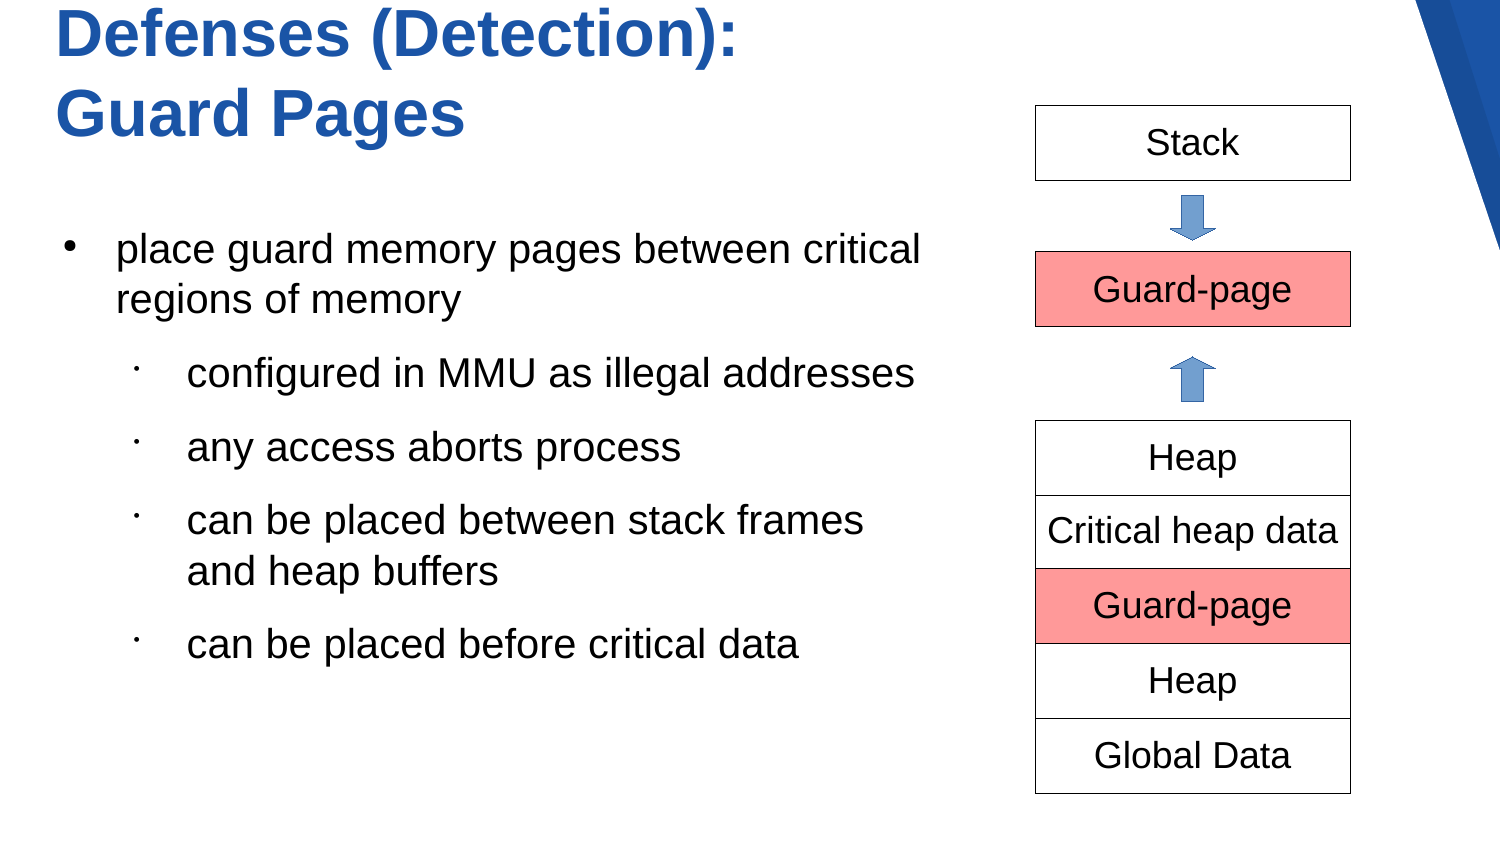

Defenses (Detection):
Guard Pages
Stack
# place guard memory pages between critical regions of memory
configured in MMU as illegal addresses
any access aborts process
can be placed between stack frames and heap buffers
can be placed before critical data
Guard-page
Heap
Critical heap data
Guard-page
Heap
Global Data